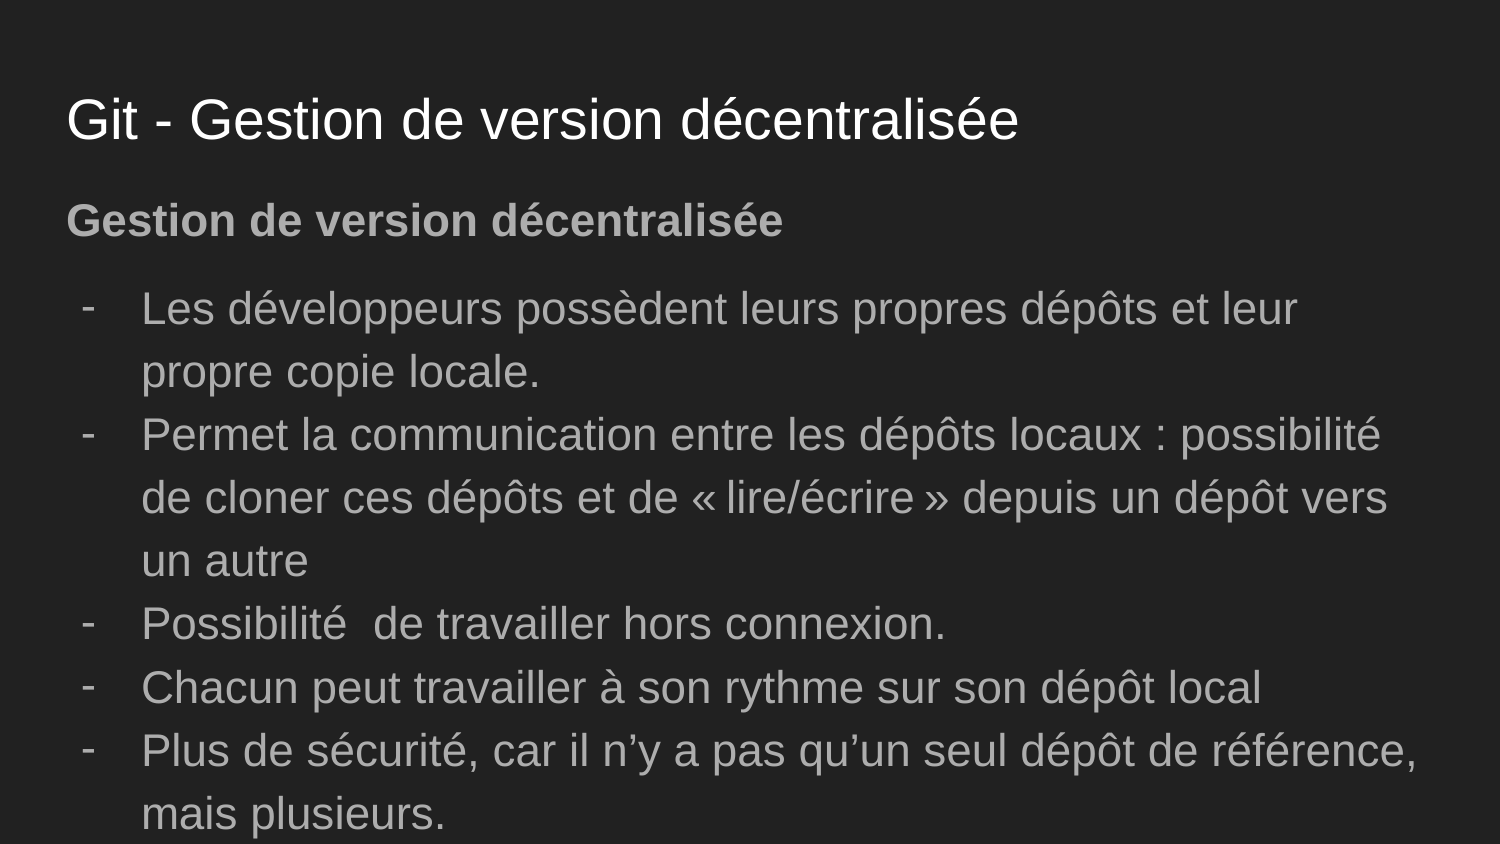

# Git - Gestion de version décentralisée
Gestion de version décentralisée
Les développeurs possèdent leurs propres dépôts et leur propre copie locale.
Permet la communication entre les dépôts locaux : possibilité de cloner ces dépôts et de « lire/écrire » depuis un dépôt vers un autre
Possibilité de travailler hors connexion.
Chacun peut travailler à son rythme sur son dépôt local
Plus de sécurité, car il n’y a pas qu’un seul dépôt de référence, mais plusieurs.